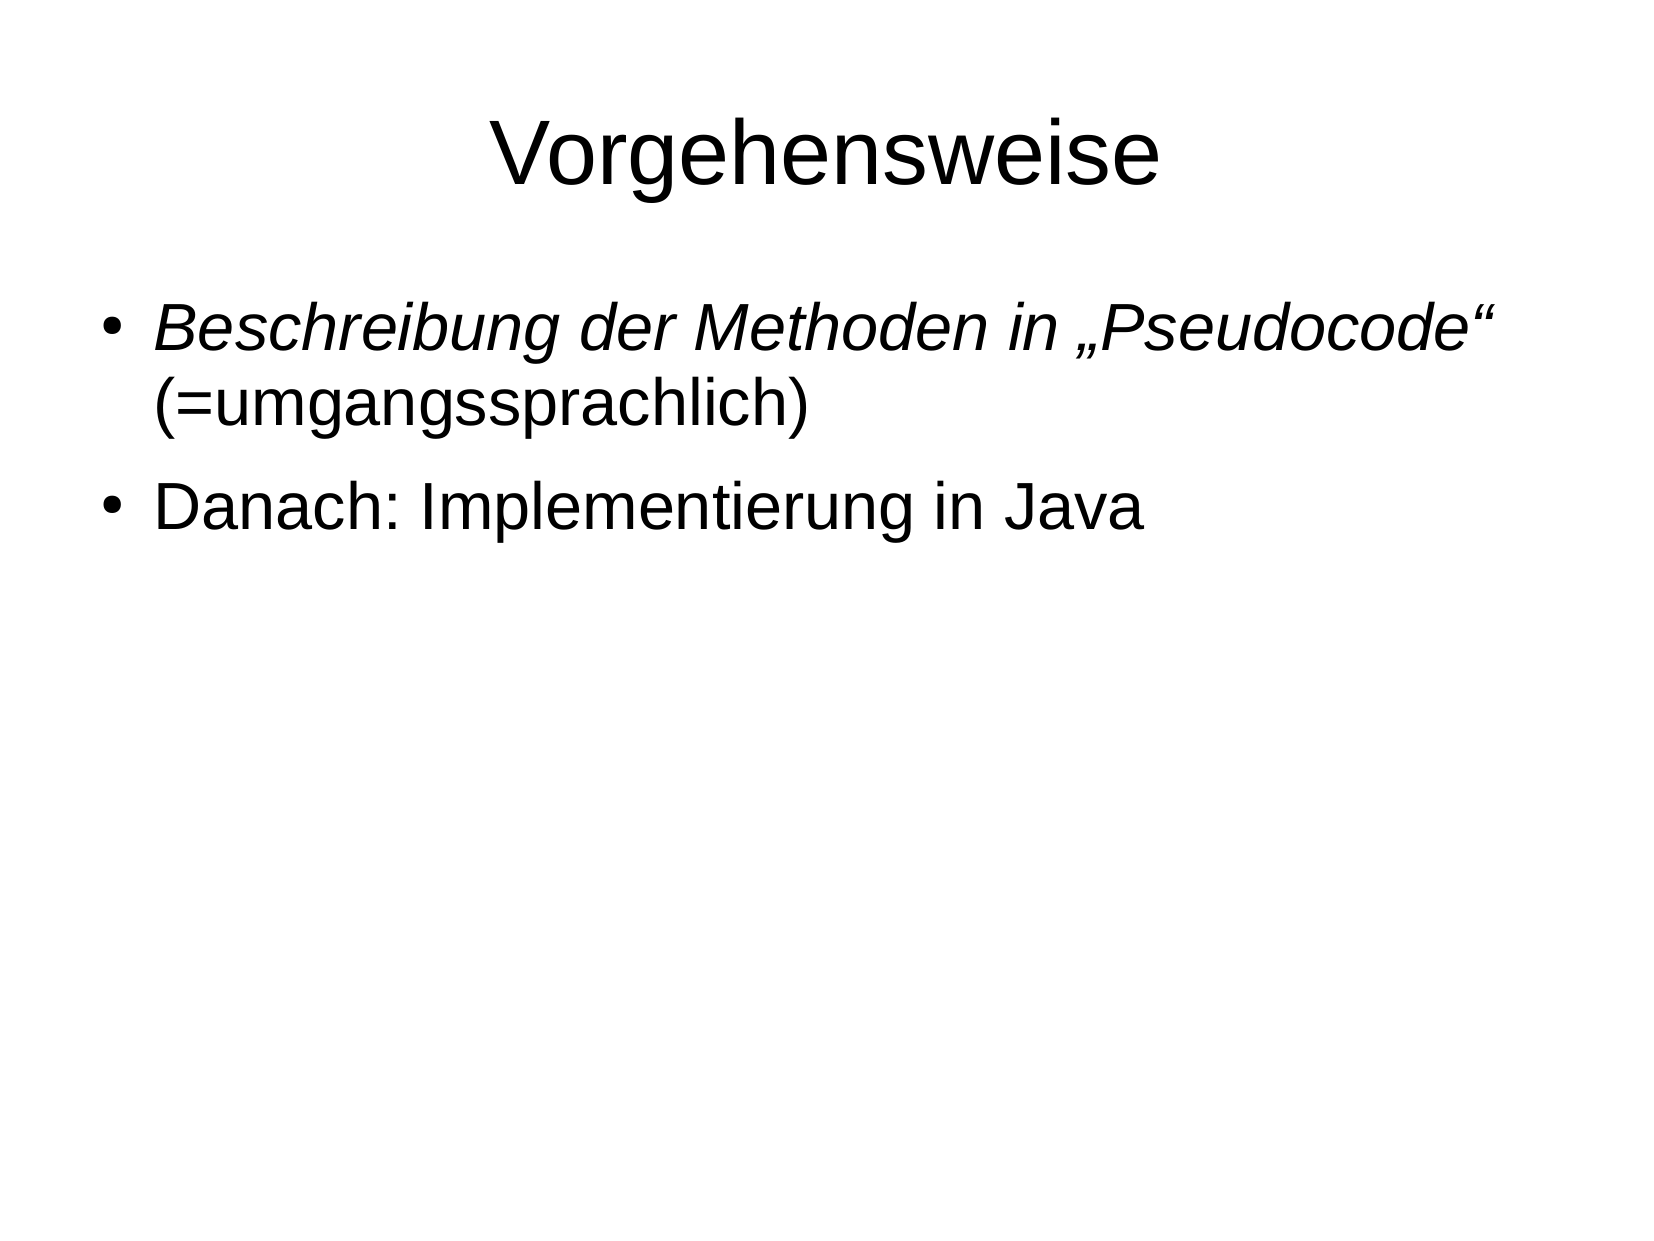

# Vorgehensweise
Beschreibung der Methoden in „Pseudocode“ (=umgangssprachlich)
Danach: Implementierung in Java